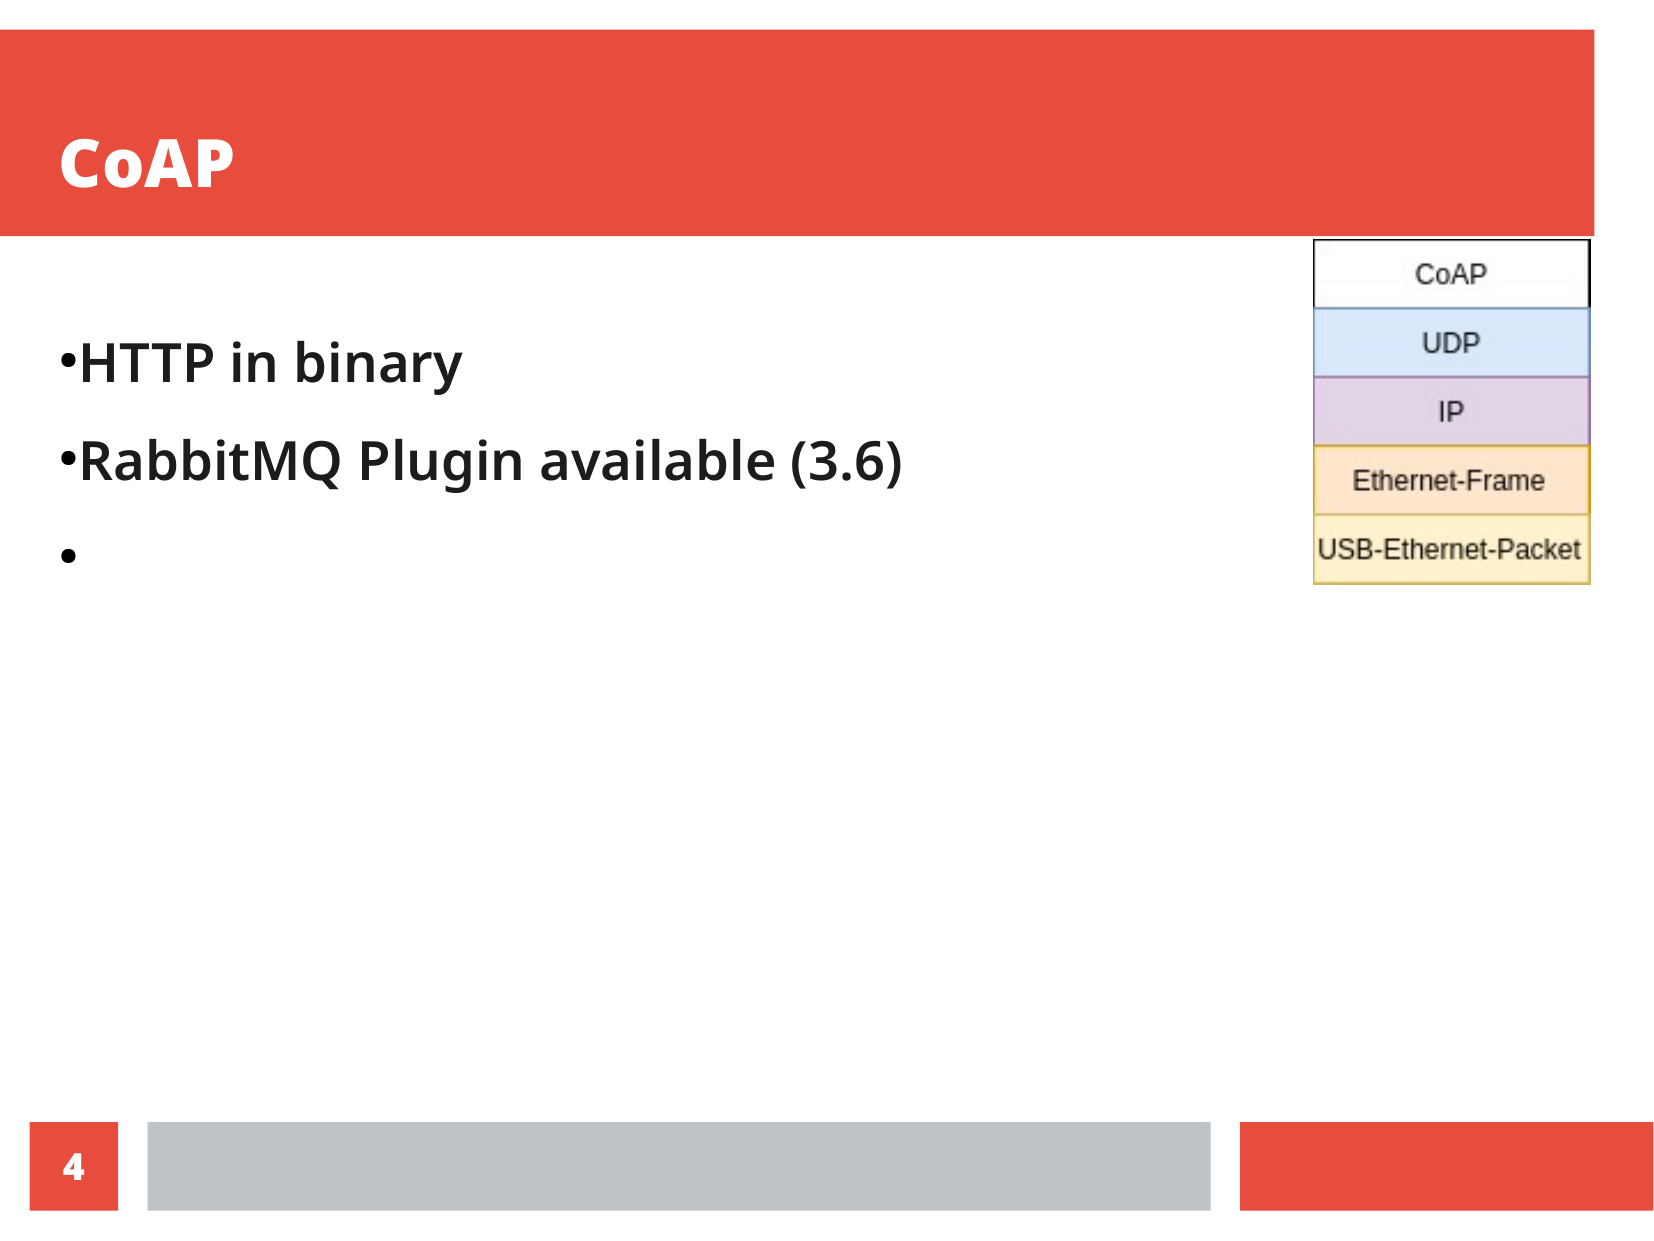

# CoAP
HTTP in binary
RabbitMQ Plugin available (3.6)
4